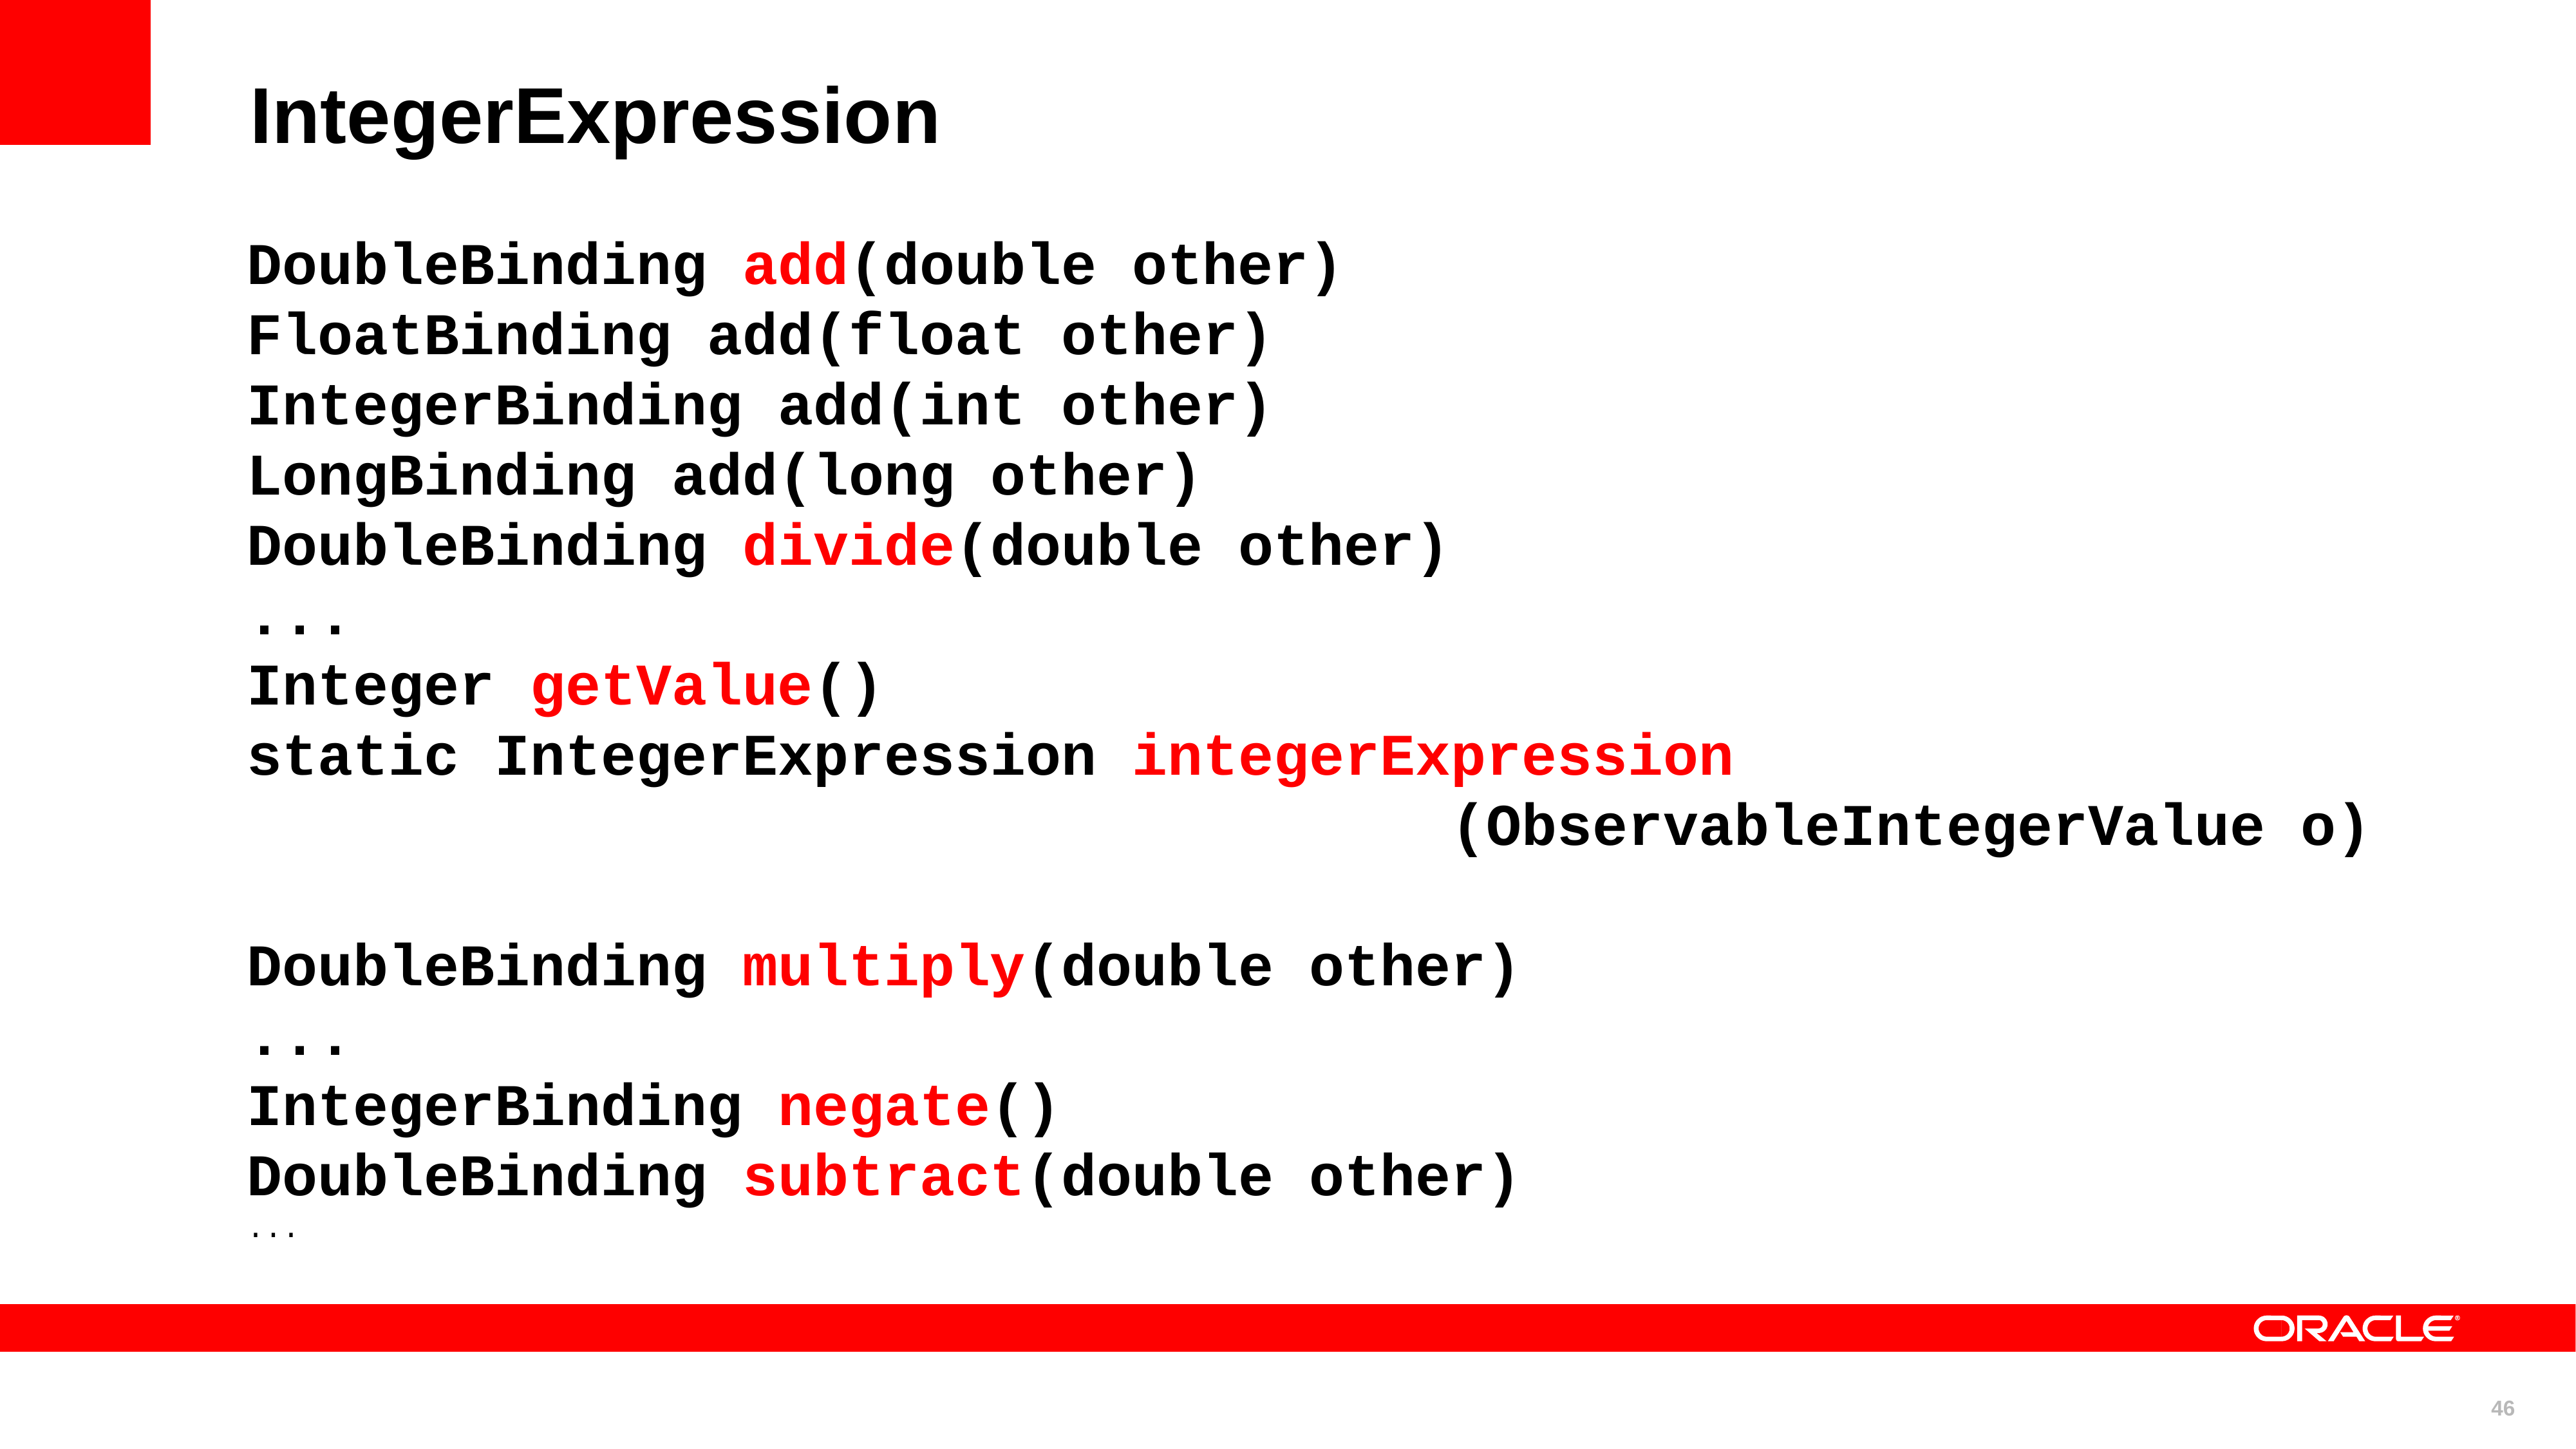

# IntegerExpression
DoubleBinding add(double other)
FloatBinding add(float other)
IntegerBinding add(int other)
LongBinding add(long other)
DoubleBinding divide(double other)
...
Integer getValue()
static IntegerExpression integerExpression (ObservableIntegerValue o)
DoubleBinding multiply(double other)
...
IntegerBinding negate()
DoubleBinding subtract(double other)
...